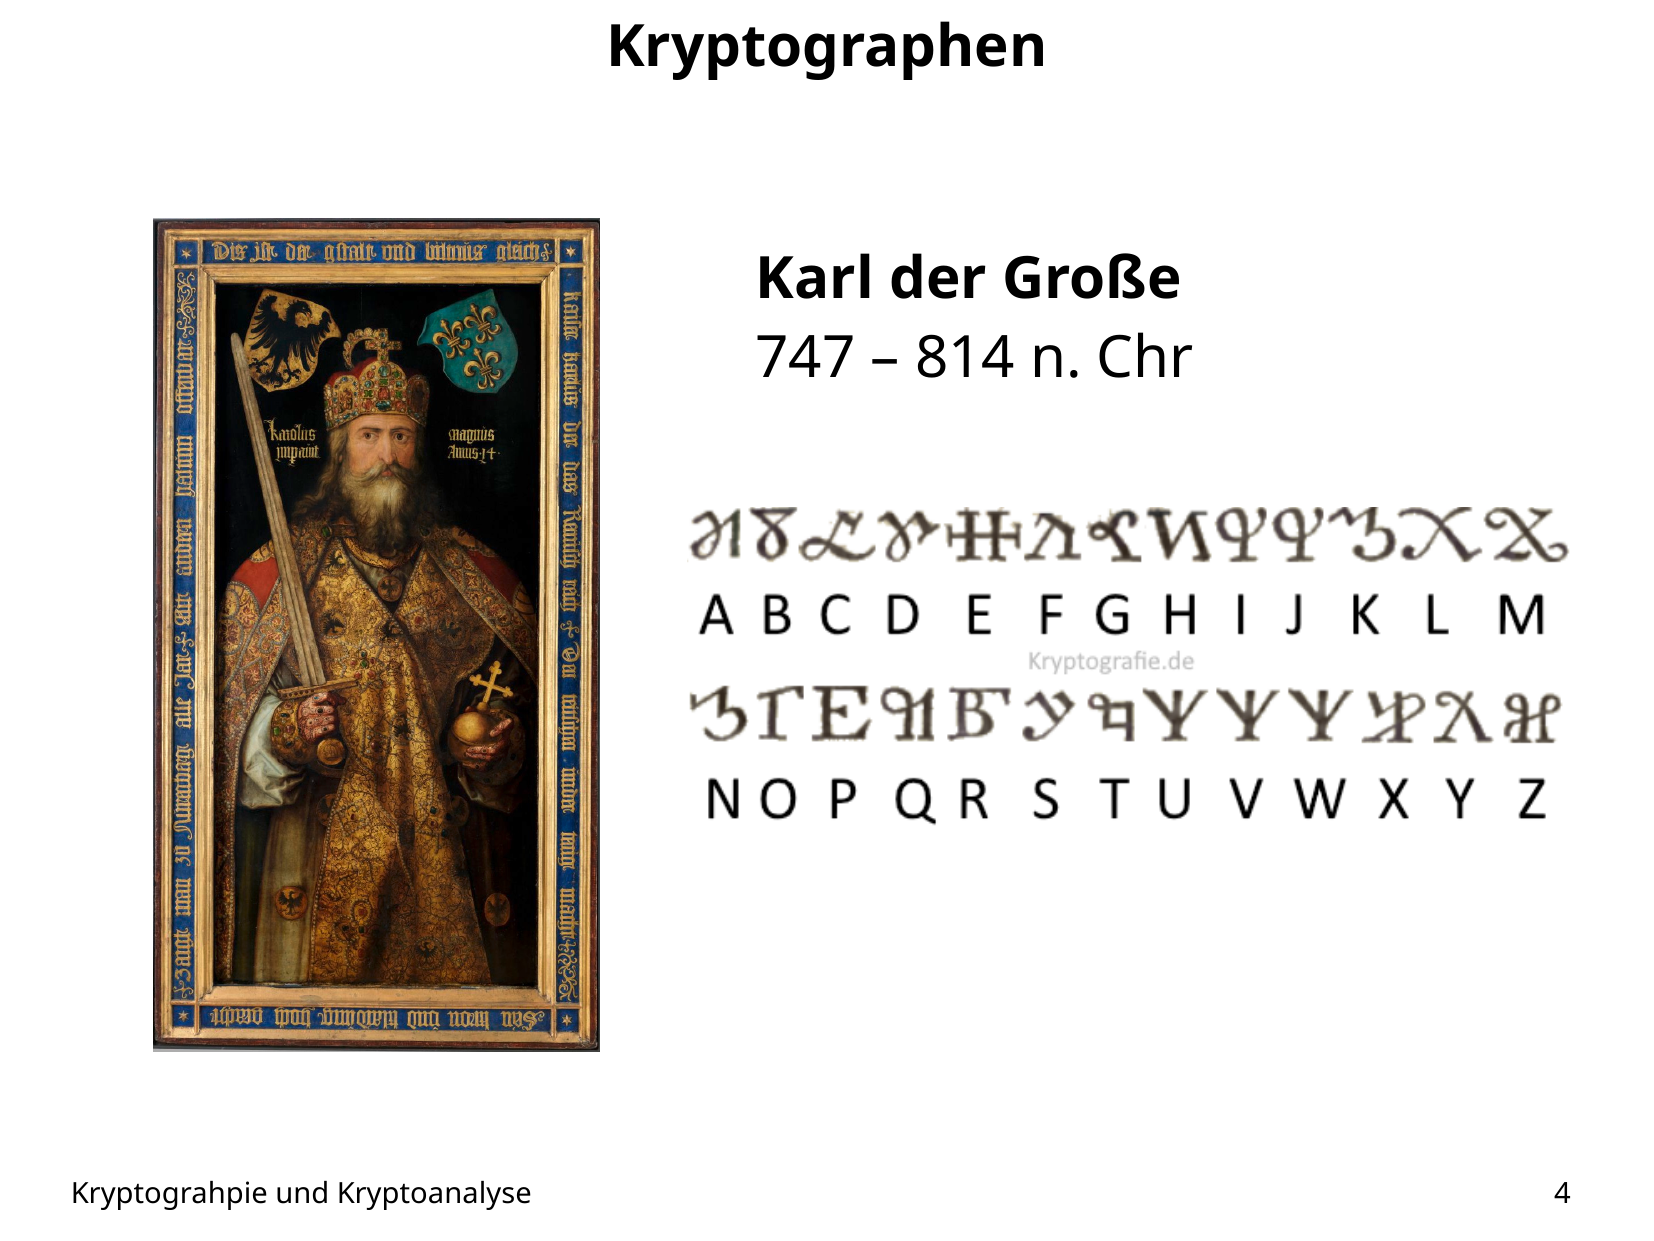

# Kryptographen
Karl der Große
747 – 814 n. Chr
Kryptograhpie und Kryptoanalyse
4